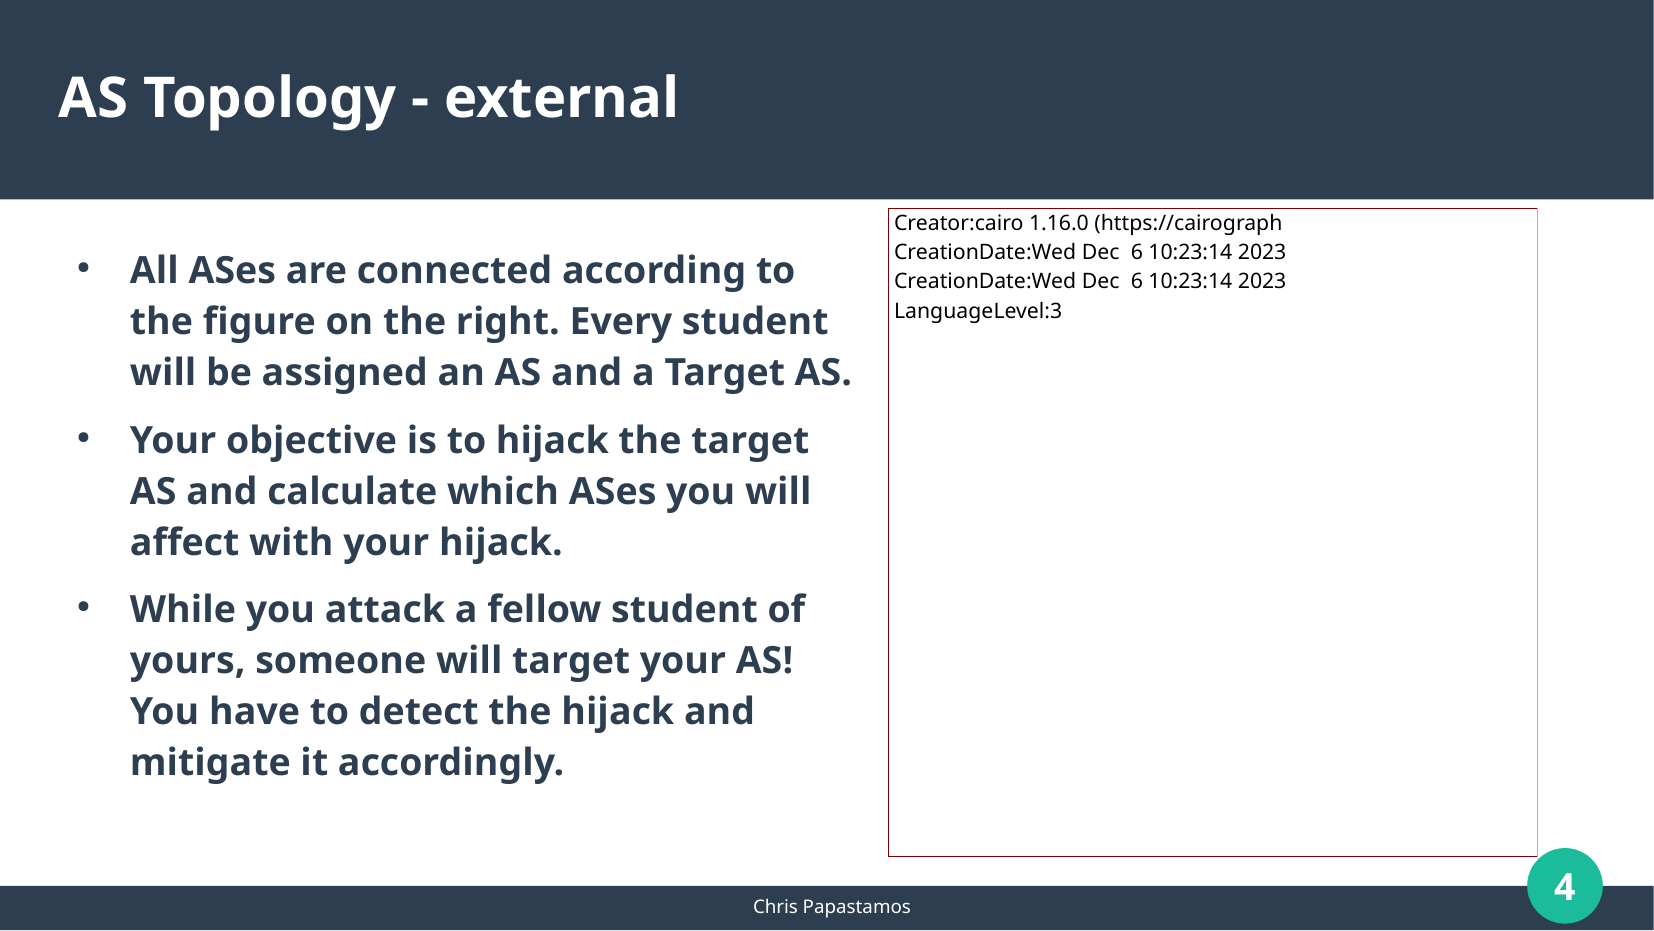

# AS Topology - external
All ASes are connected according to the figure on the right. Every student will be assigned an AS and a Target AS.
Your objective is to hijack the target AS and calculate which ASes you will affect with your hijack.
While you attack a fellow student of yours, someone will target your AS! You have to detect the hijack and mitigate it accordingly.
Chris Papastamos